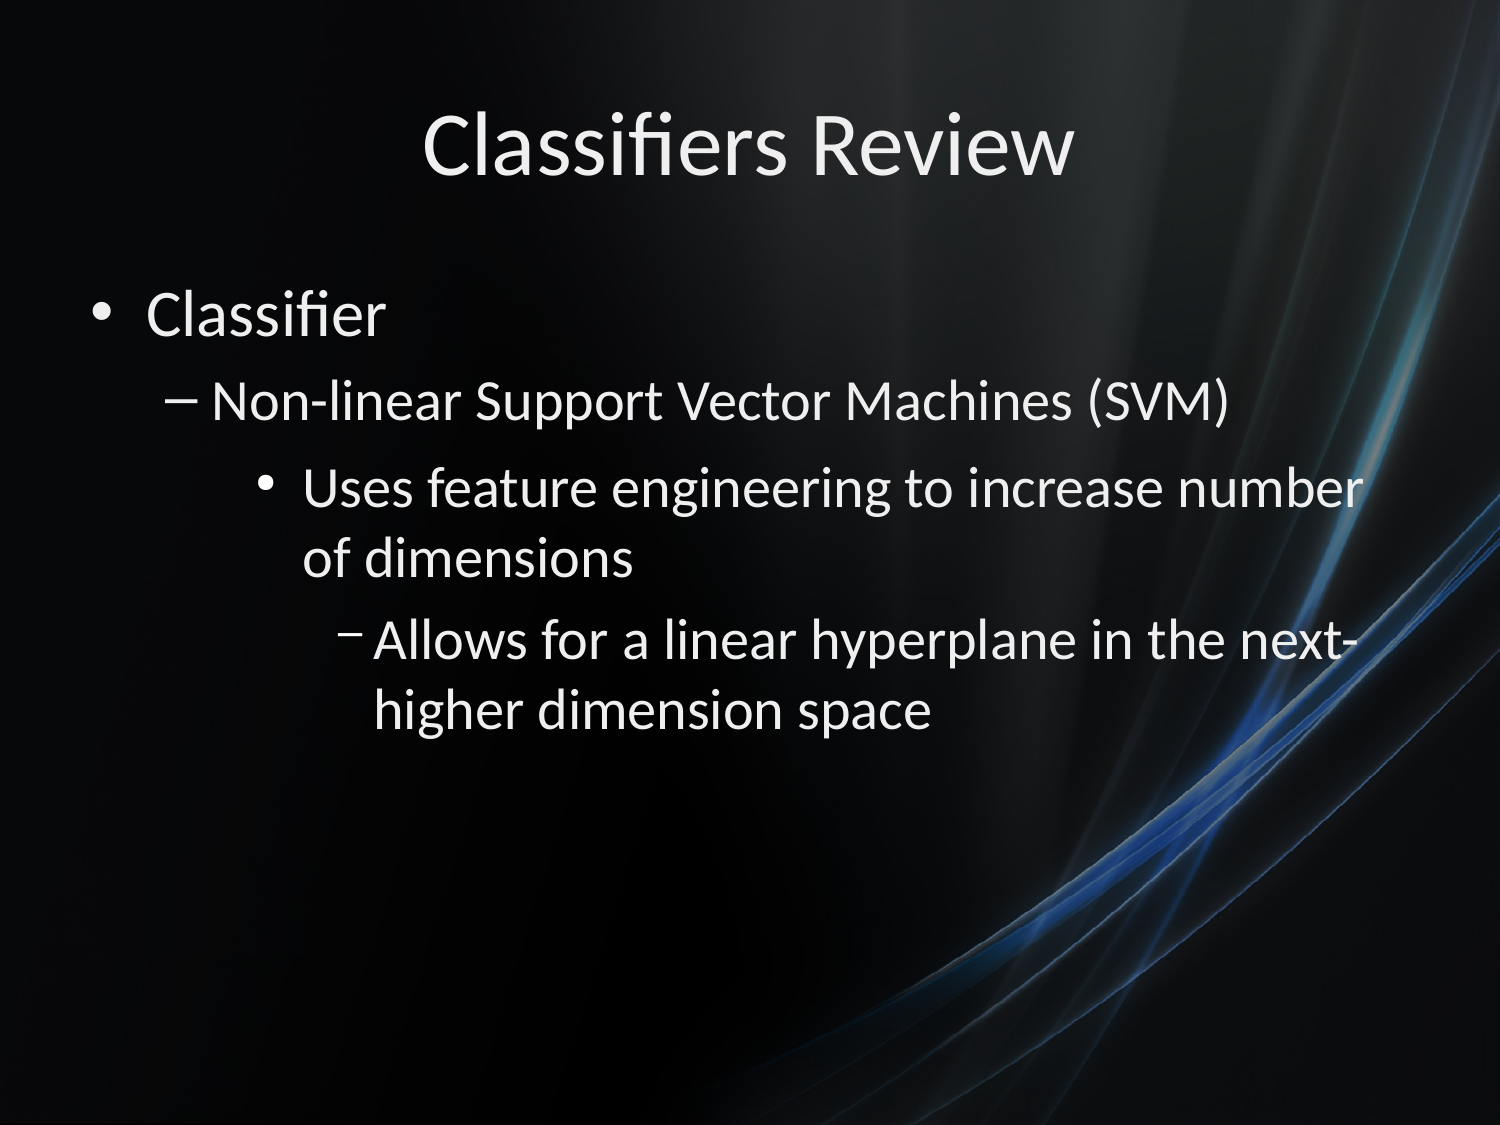

# Classifiers Review
Classifier
Non-linear Support Vector Machines (SVM)
Uses feature engineering to increase number of dimensions
Allows for a linear hyperplane in the next-higher dimension space